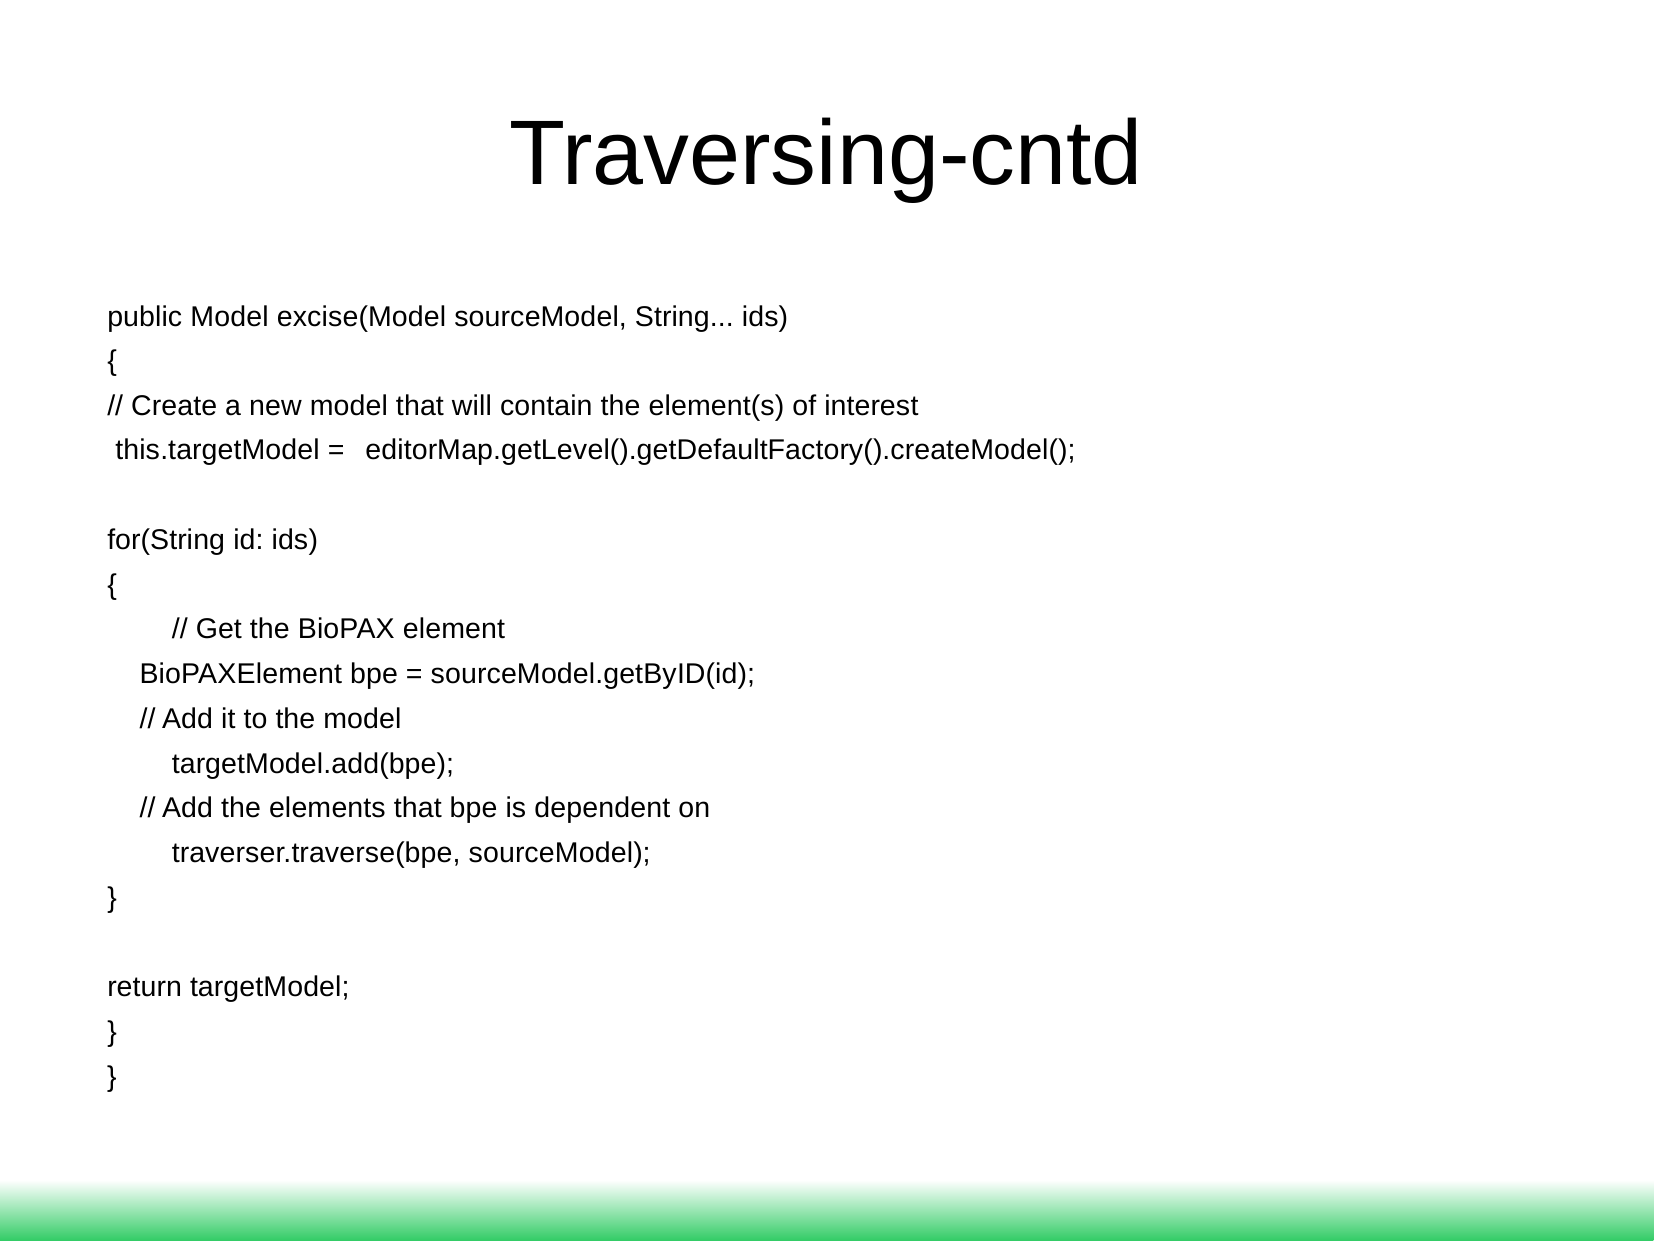

# Traversing-cntd
	public Model excise(Model sourceModel, String... ids)
	{
 	// Create a new model that will contain the element(s) of interest
 	 this.targetModel = 		editorMap.getLevel().getDefaultFactory().createModel();
 	for(String id: ids)
 	{
	 	// Get the BioPAX element
 		BioPAXElement bpe = sourceModel.getByID(id);
 		// Add it to the model
	 	targetModel.add(bpe);
 		// Add the elements that bpe is dependent on
	 	traverser.traverse(bpe, sourceModel);
 	}
 	return targetModel;
	}
 }